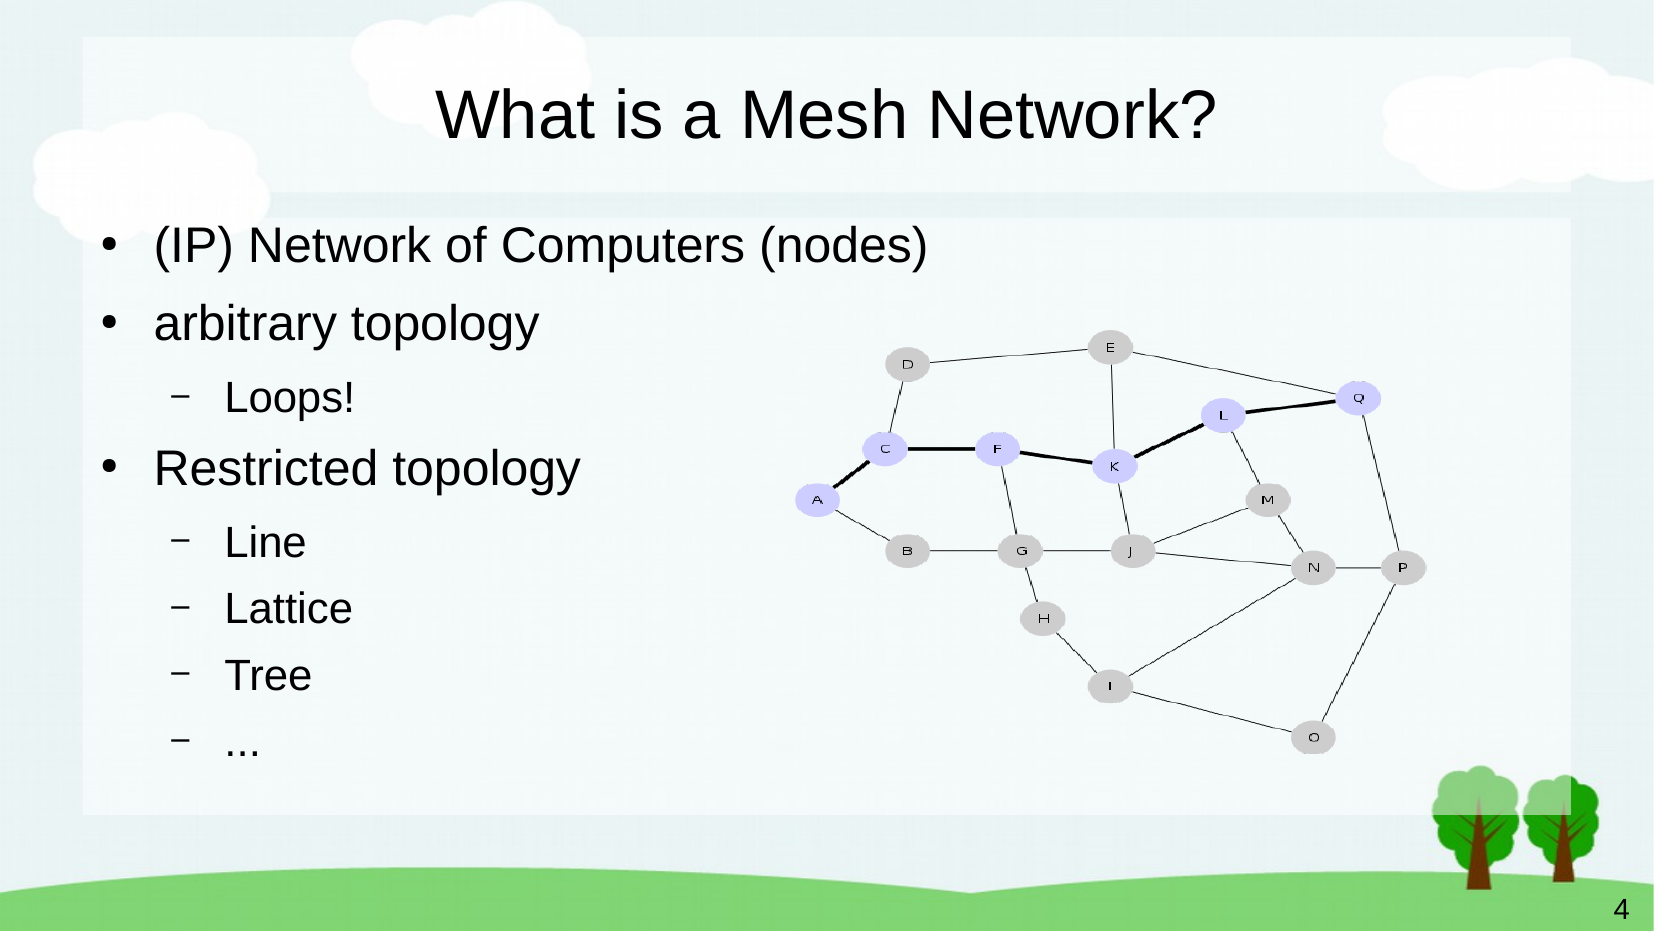

# What is a Mesh Network?
(IP) Network of Computers (nodes)
arbitrary topology
Loops!
Restricted topology
Line
Lattice
Tree
...
4